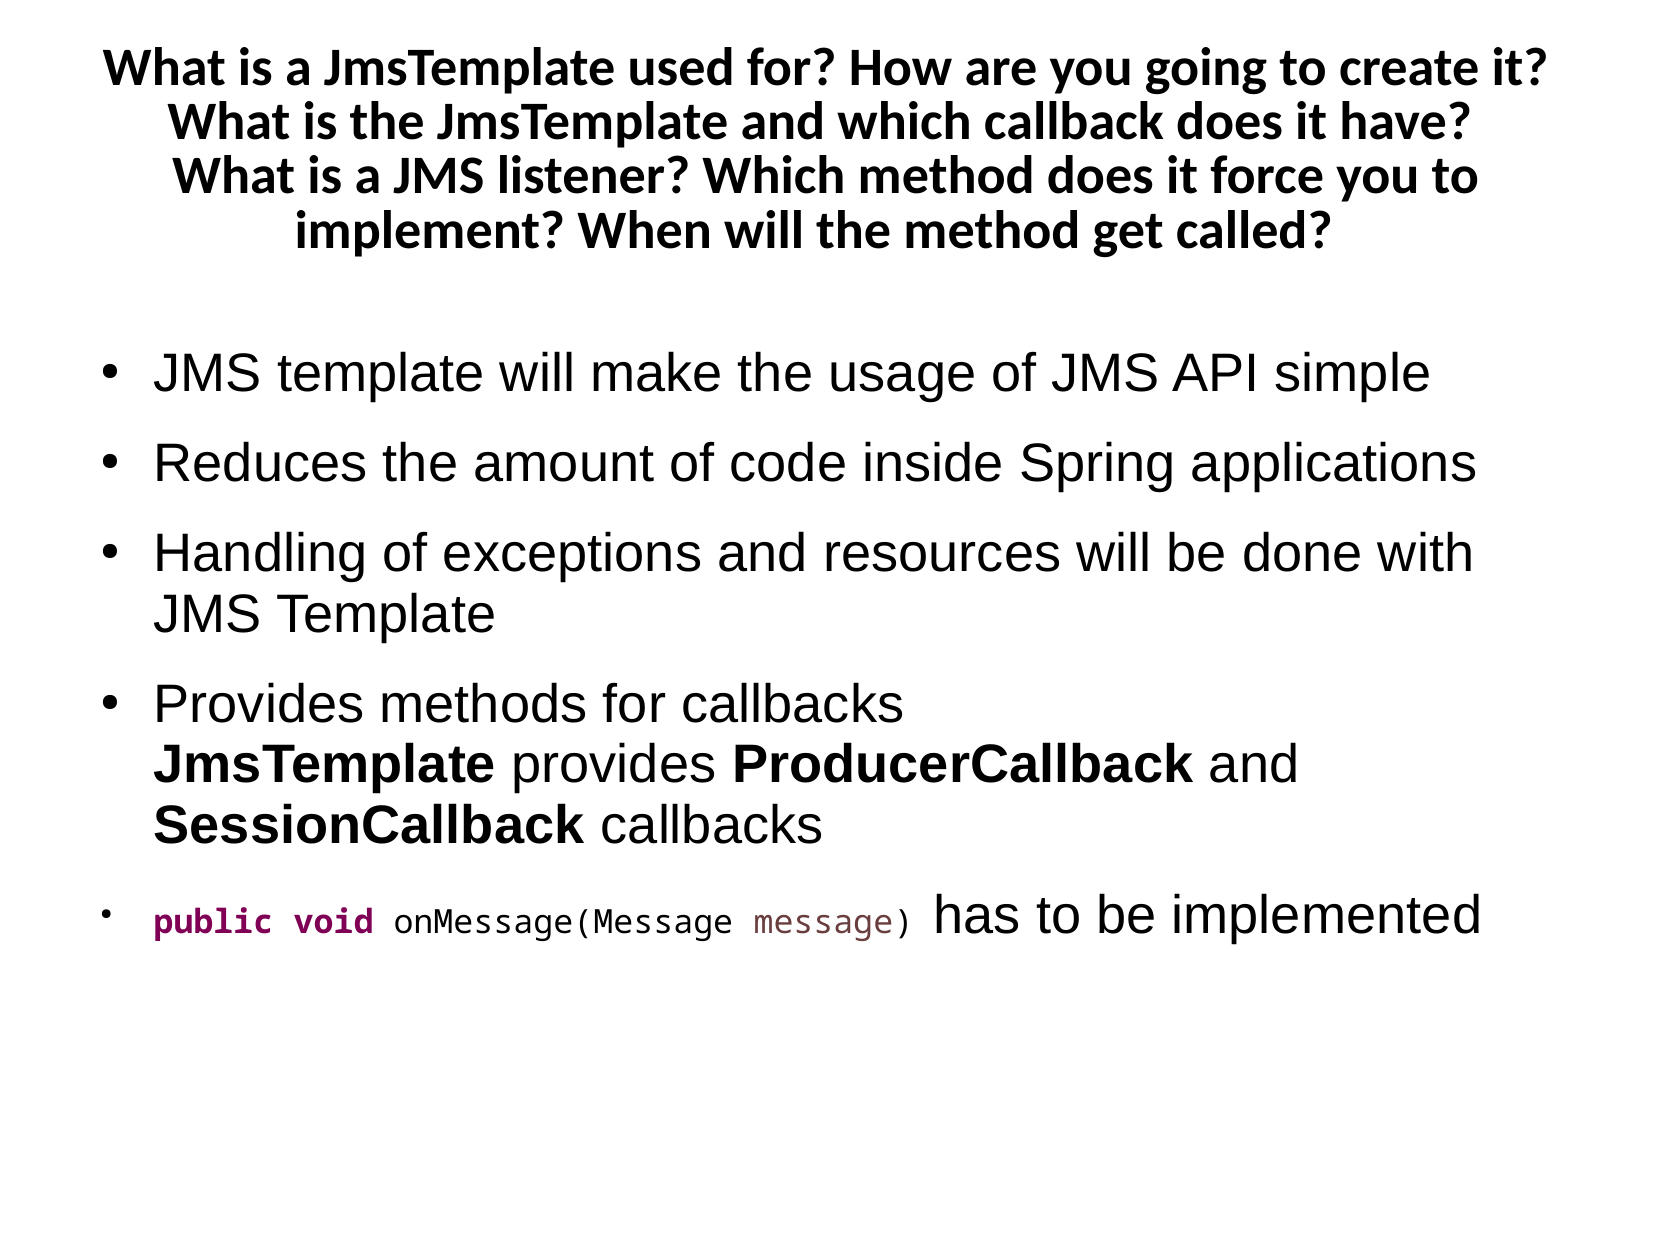

# What is a JmsTemplate used for? How are you going to create it? What is the JmsTemplate and which callback does it have? What is a JMS listener? Which method does it force you to implement? When will the method get called?
JMS template will make the usage of JMS API simple
Reduces the amount of code inside Spring applications
Handling of exceptions and resources will be done with JMS Template
Provides methods for callbacks
JmsTemplate provides ProducerCallback and SessionCallback callbacks
public void onMessage(Message message) has to be implemented